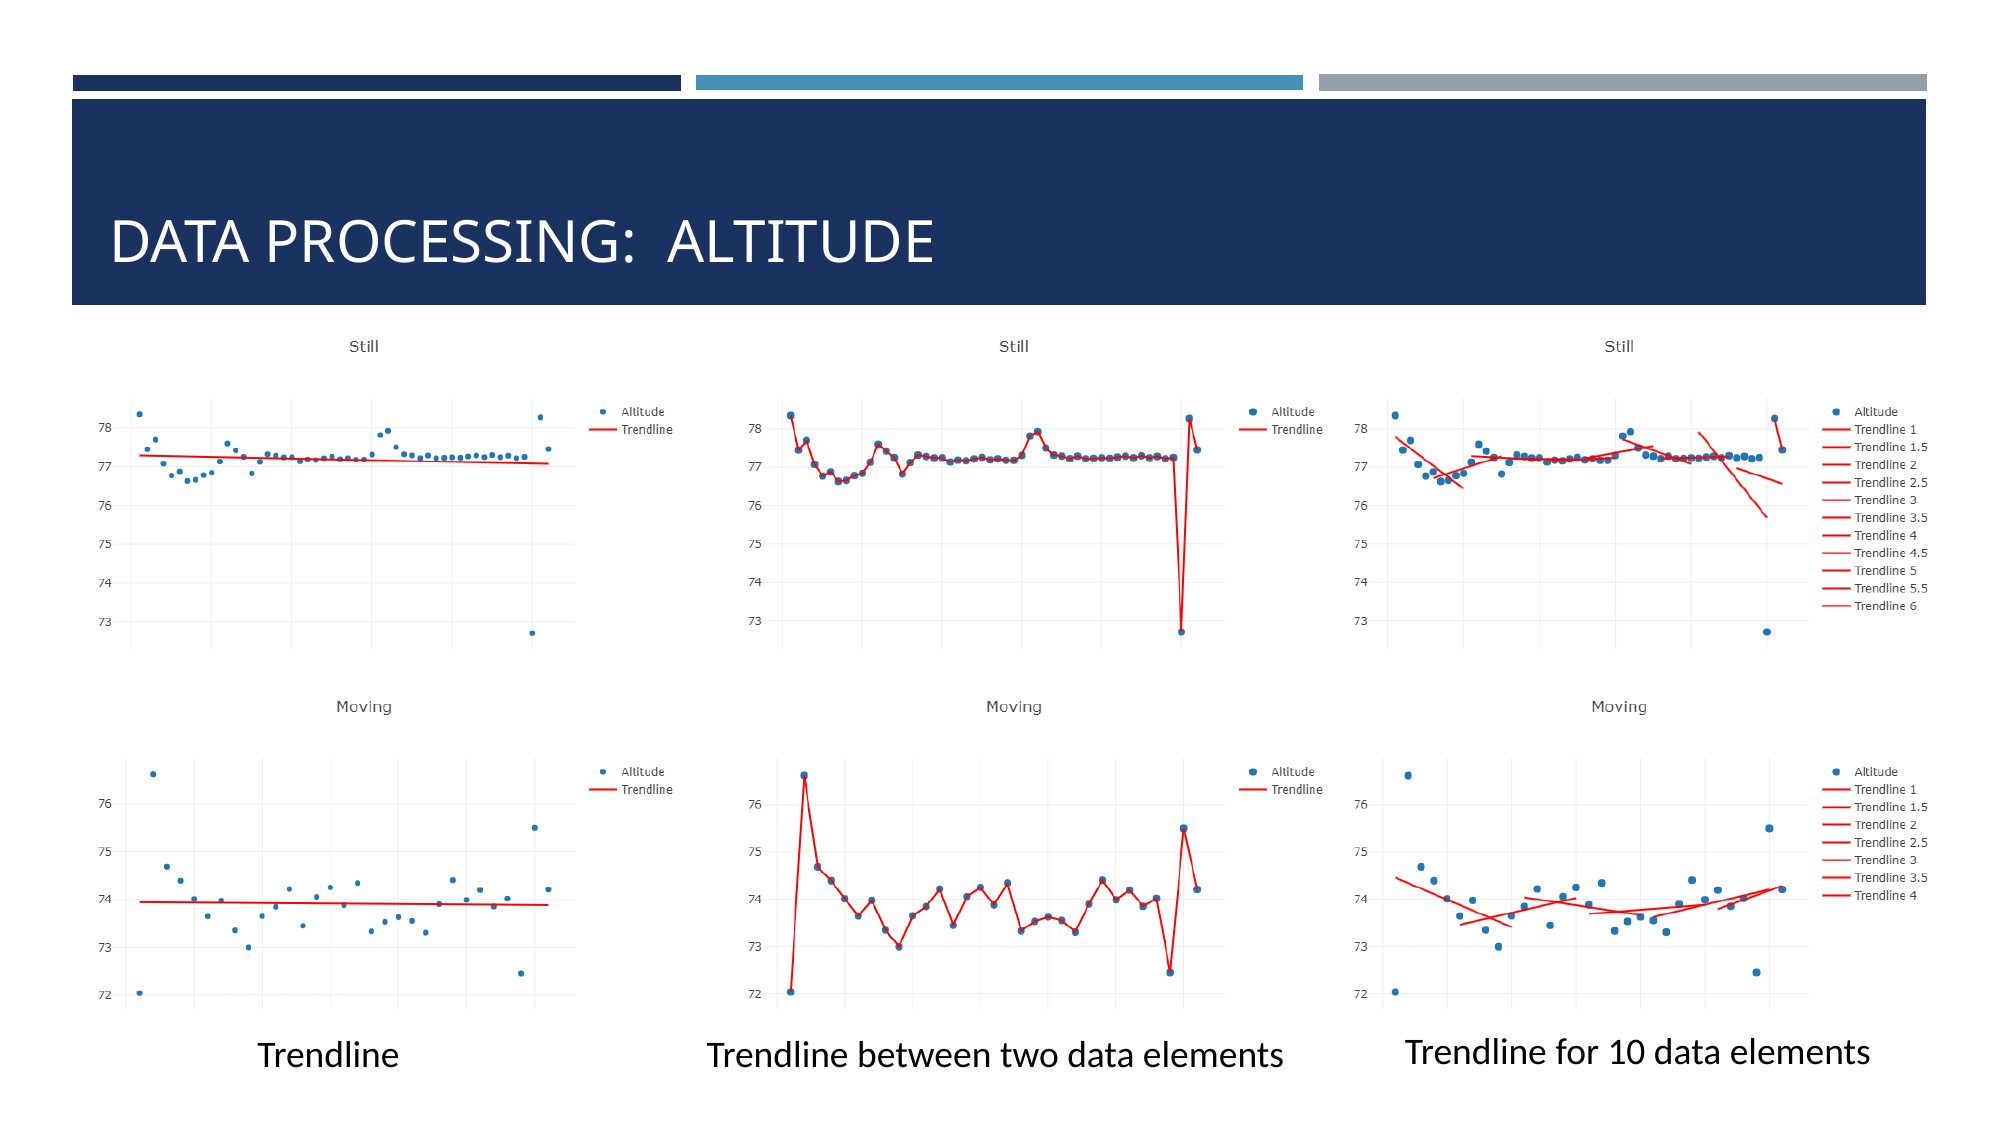

# Data Processing: Altitude
Trendline for 10 data elements
Trendline
Trendline between two data elements